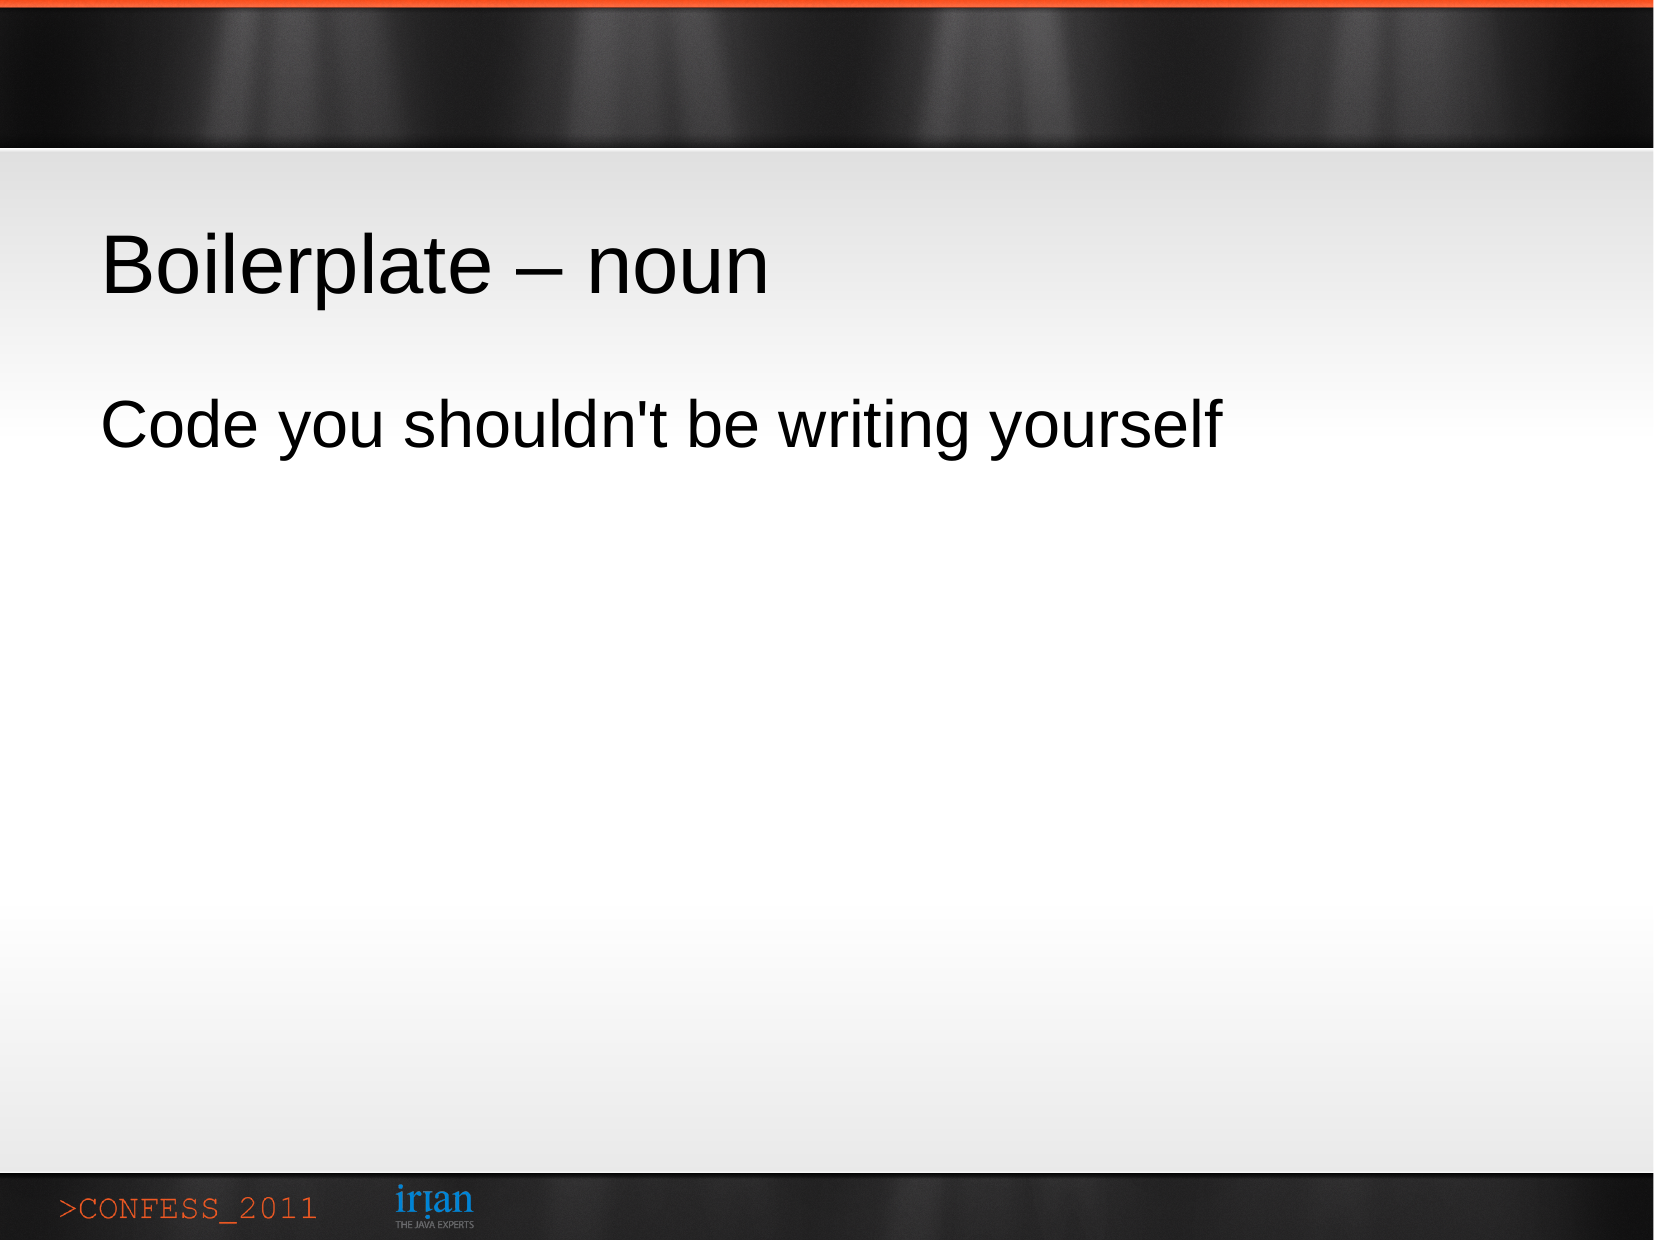

# Boilerplate – noun
Code you shouldn't be writing yourself